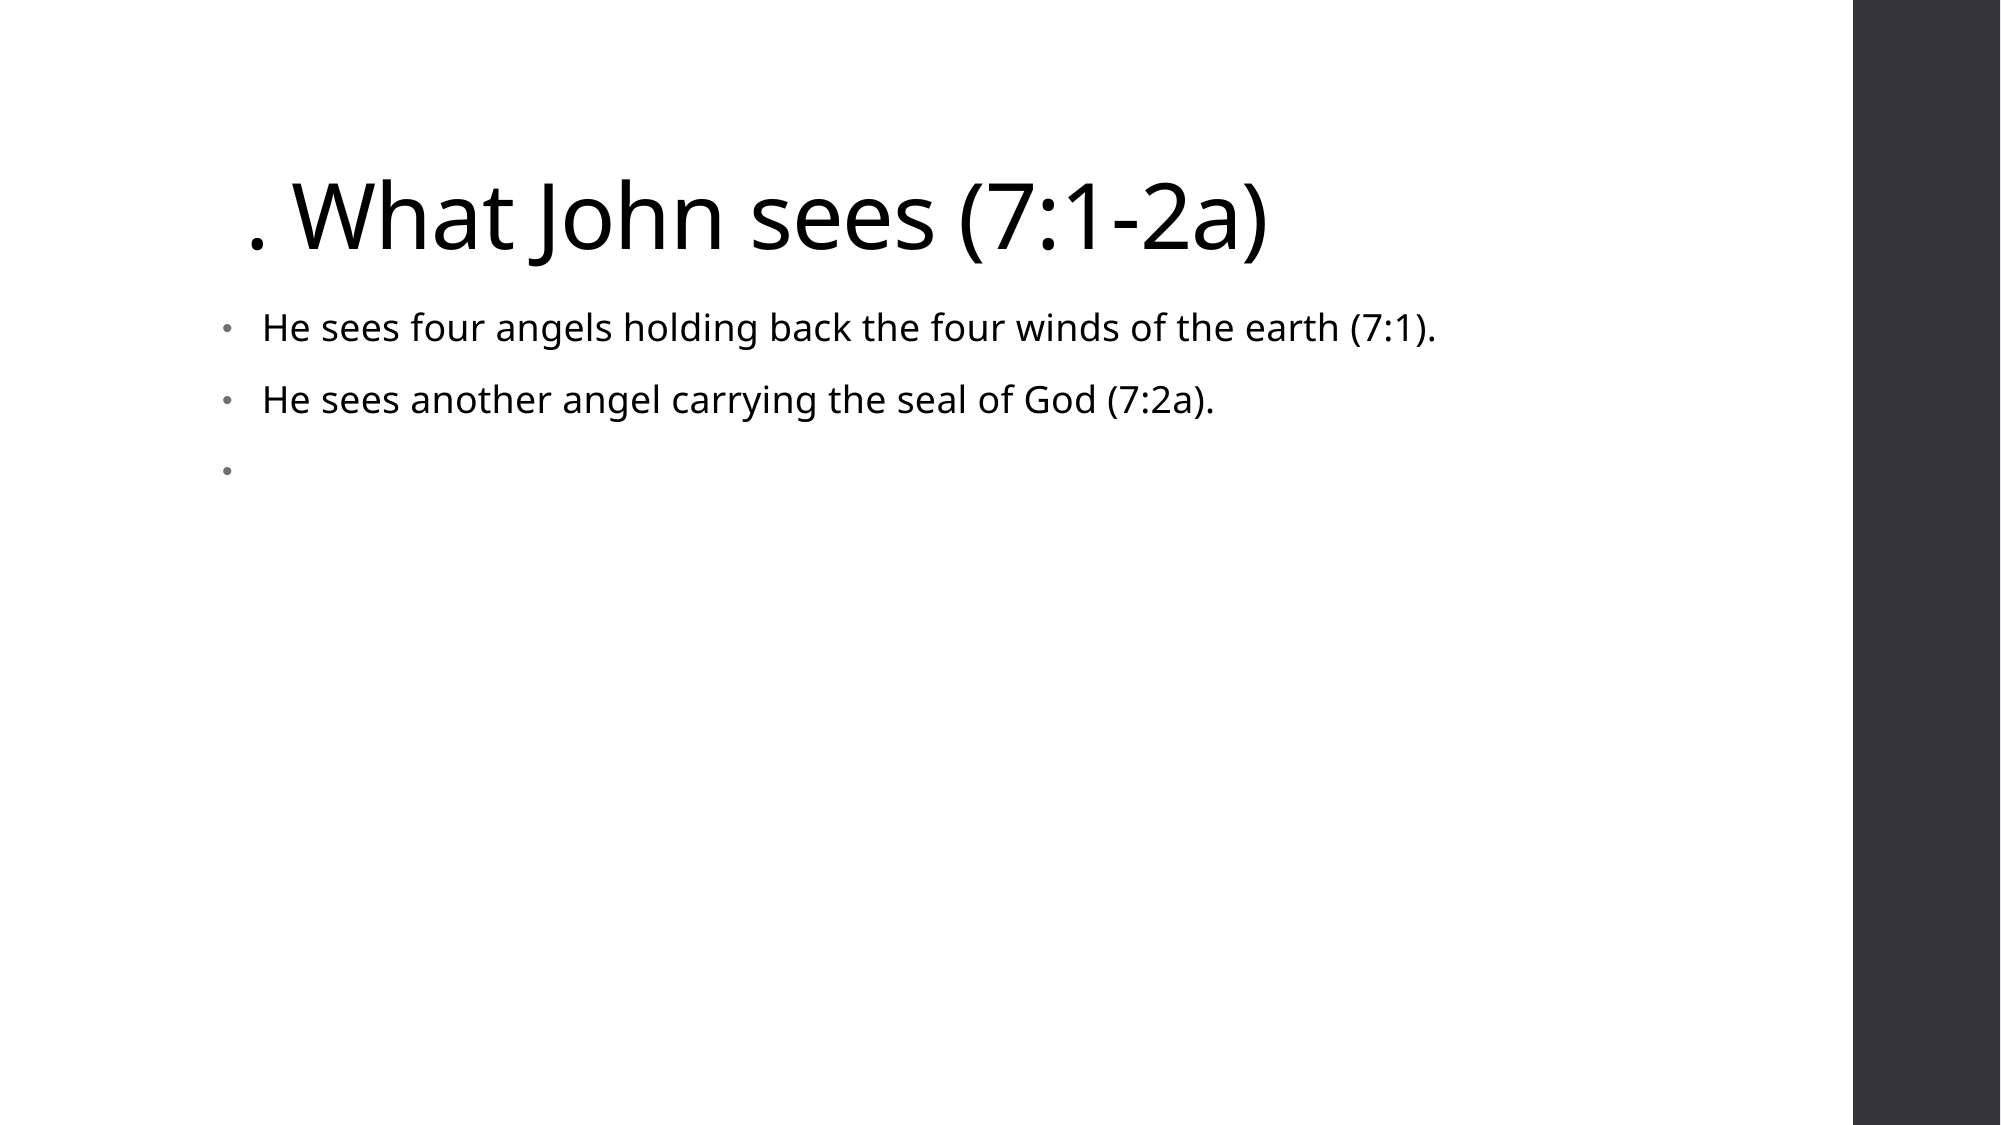

# . What John sees (7:1-2a)
 He sees four angels holding back the four winds of the earth (7:1).
 He sees another angel carrying the seal of God (7:2a).